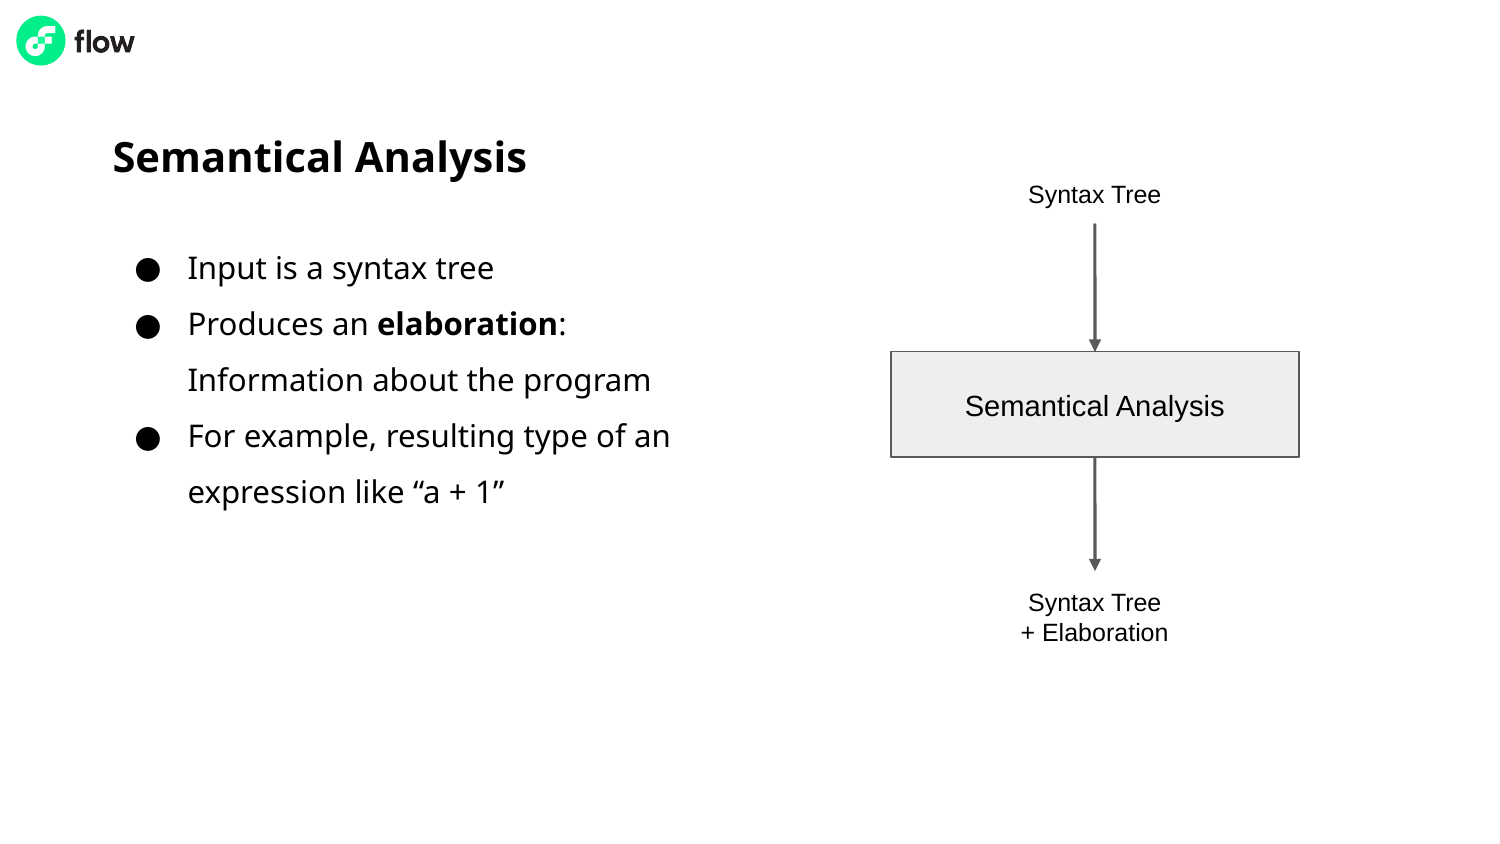

Semantical Analysis
Syntax Tree
Input is a syntax tree
Produces an elaboration:
Information about the program
For example, resulting type of an expression like “a + 1”
Semantical Analysis
Syntax Tree + Elaboration